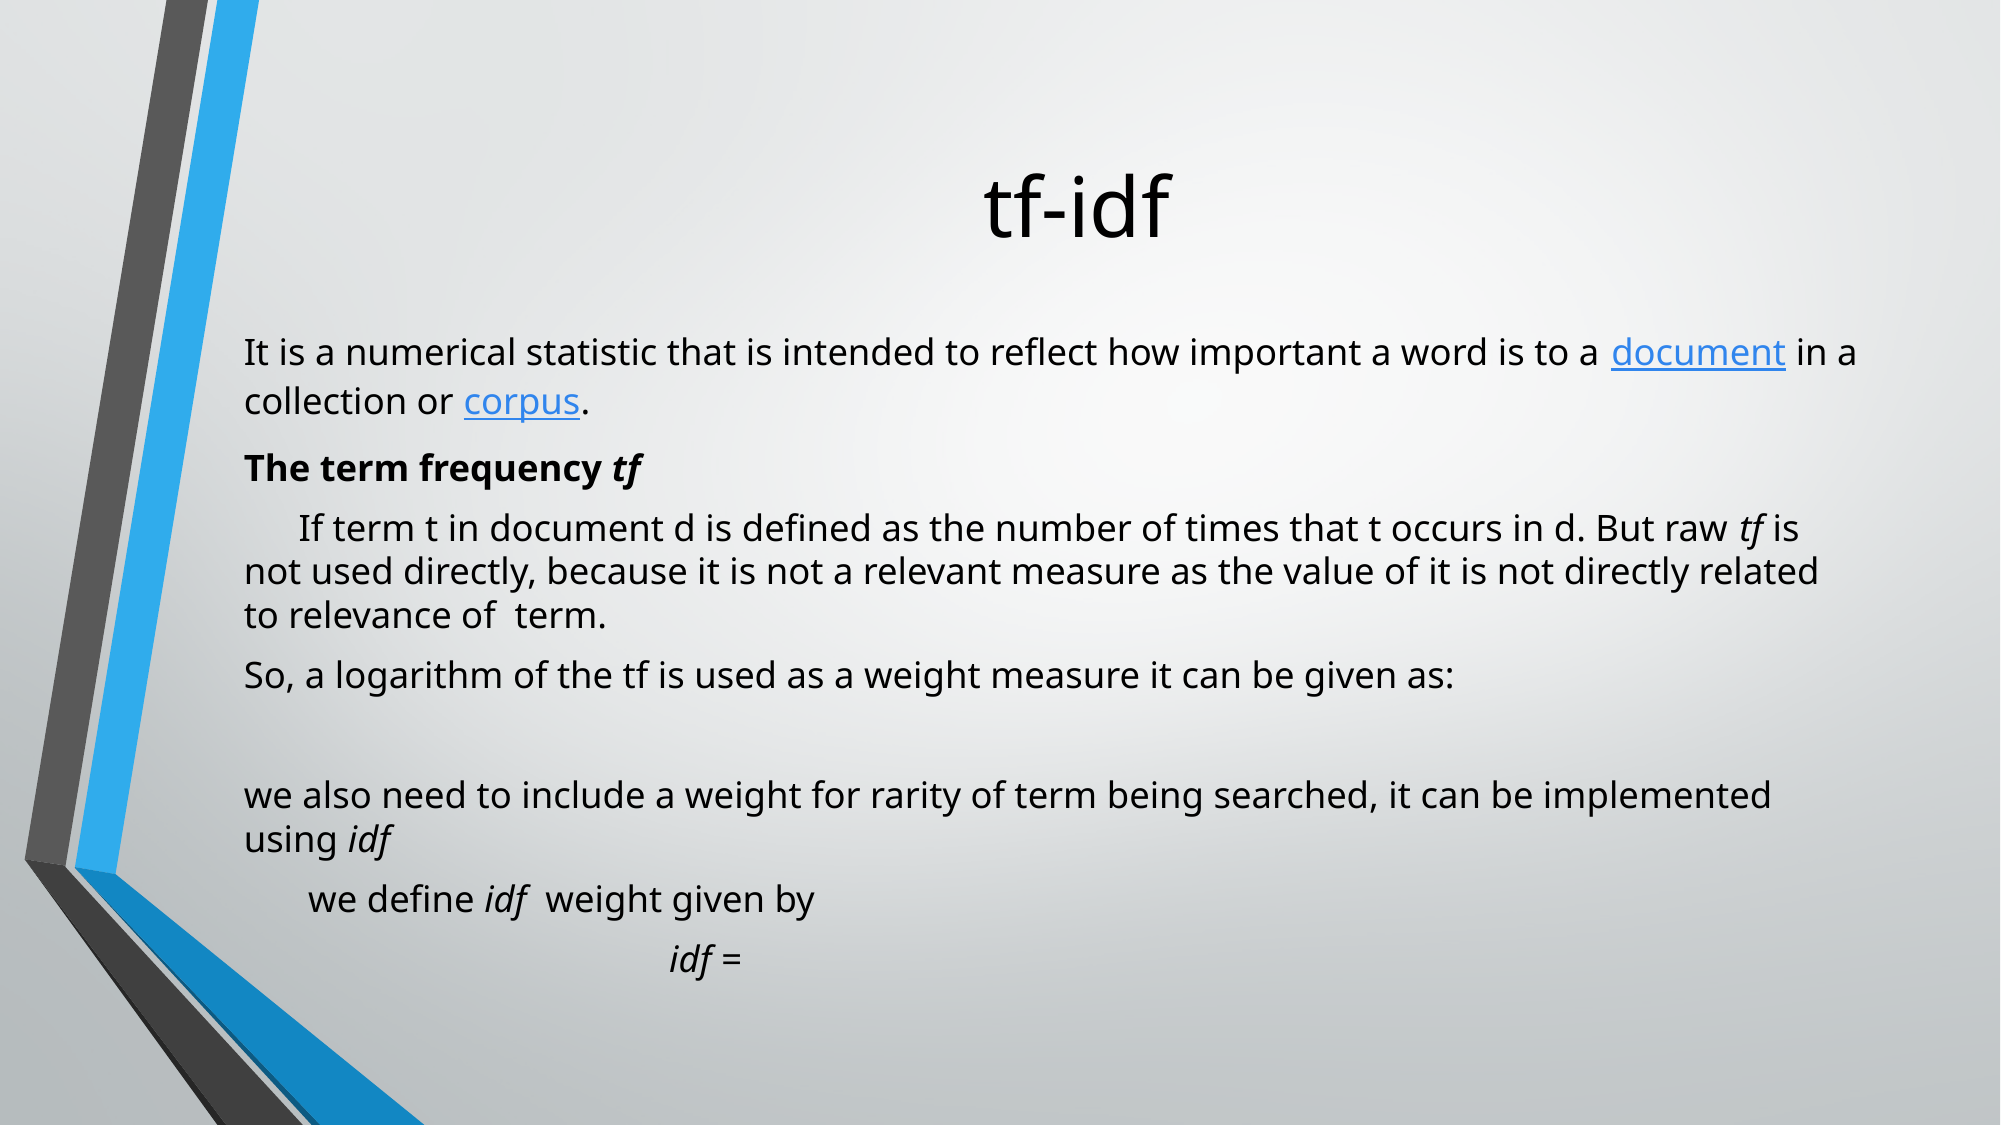

# tf-idf
It is a numerical statistic that is intended to reflect how important a word is to a document in a collection or corpus.
The term frequency tf
	If term t in document d is defined as the number of times that t occurs in d. But raw tf is not used directly, because it is not a relevant measure as the value of it is not directly related to relevance of term.
So, a logarithm of the tf is used as a weight measure it can be given as:
we also need to include a weight for rarity of term being searched, it can be implemented using idf
								 we define idf weight given by
						 idf =